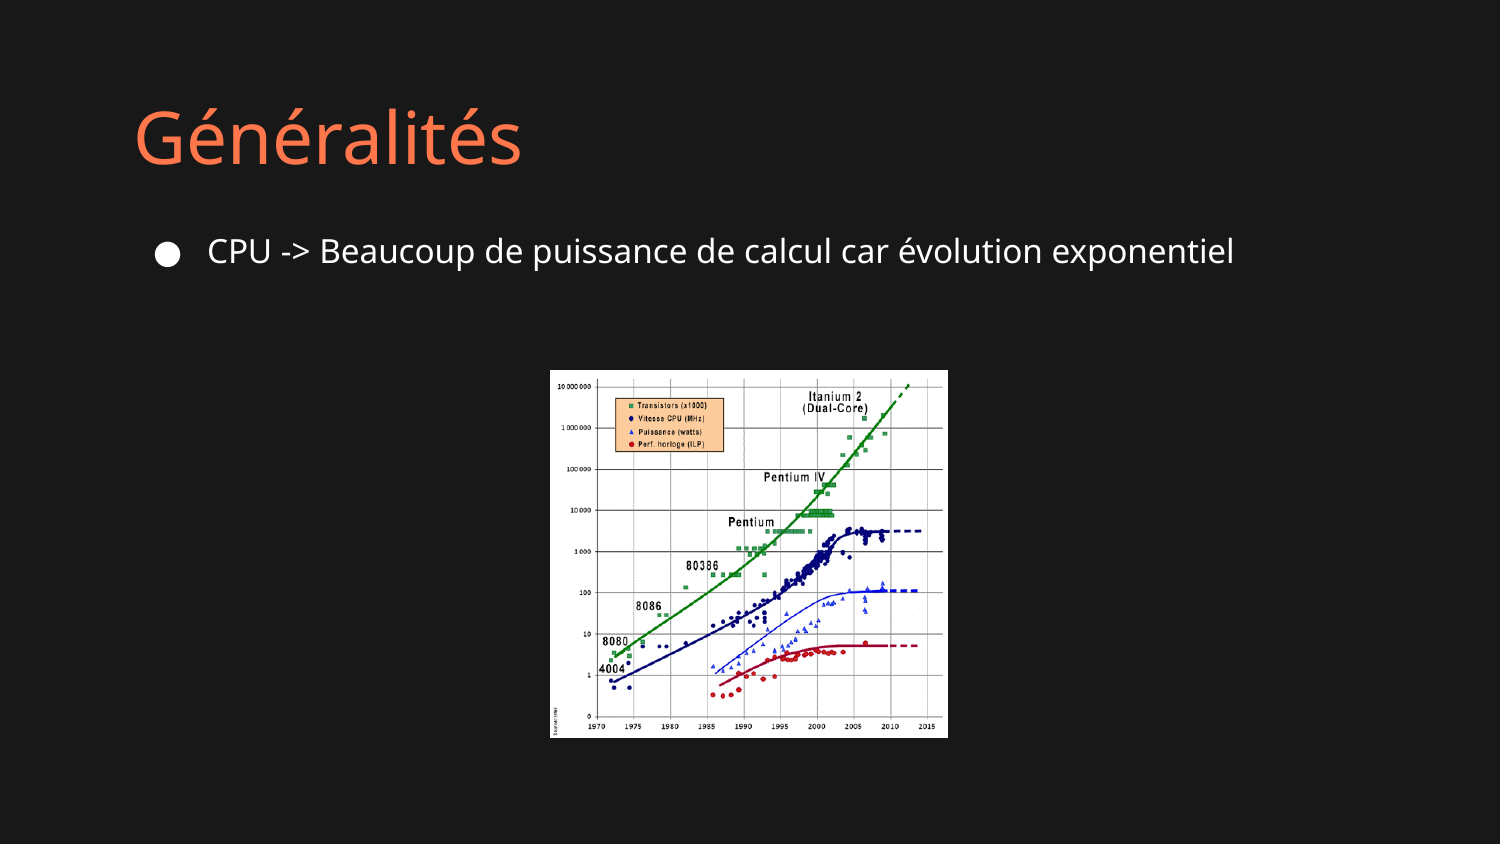

# Généralités
CPU -> Beaucoup de puissance de calcul car évolution exponentiel